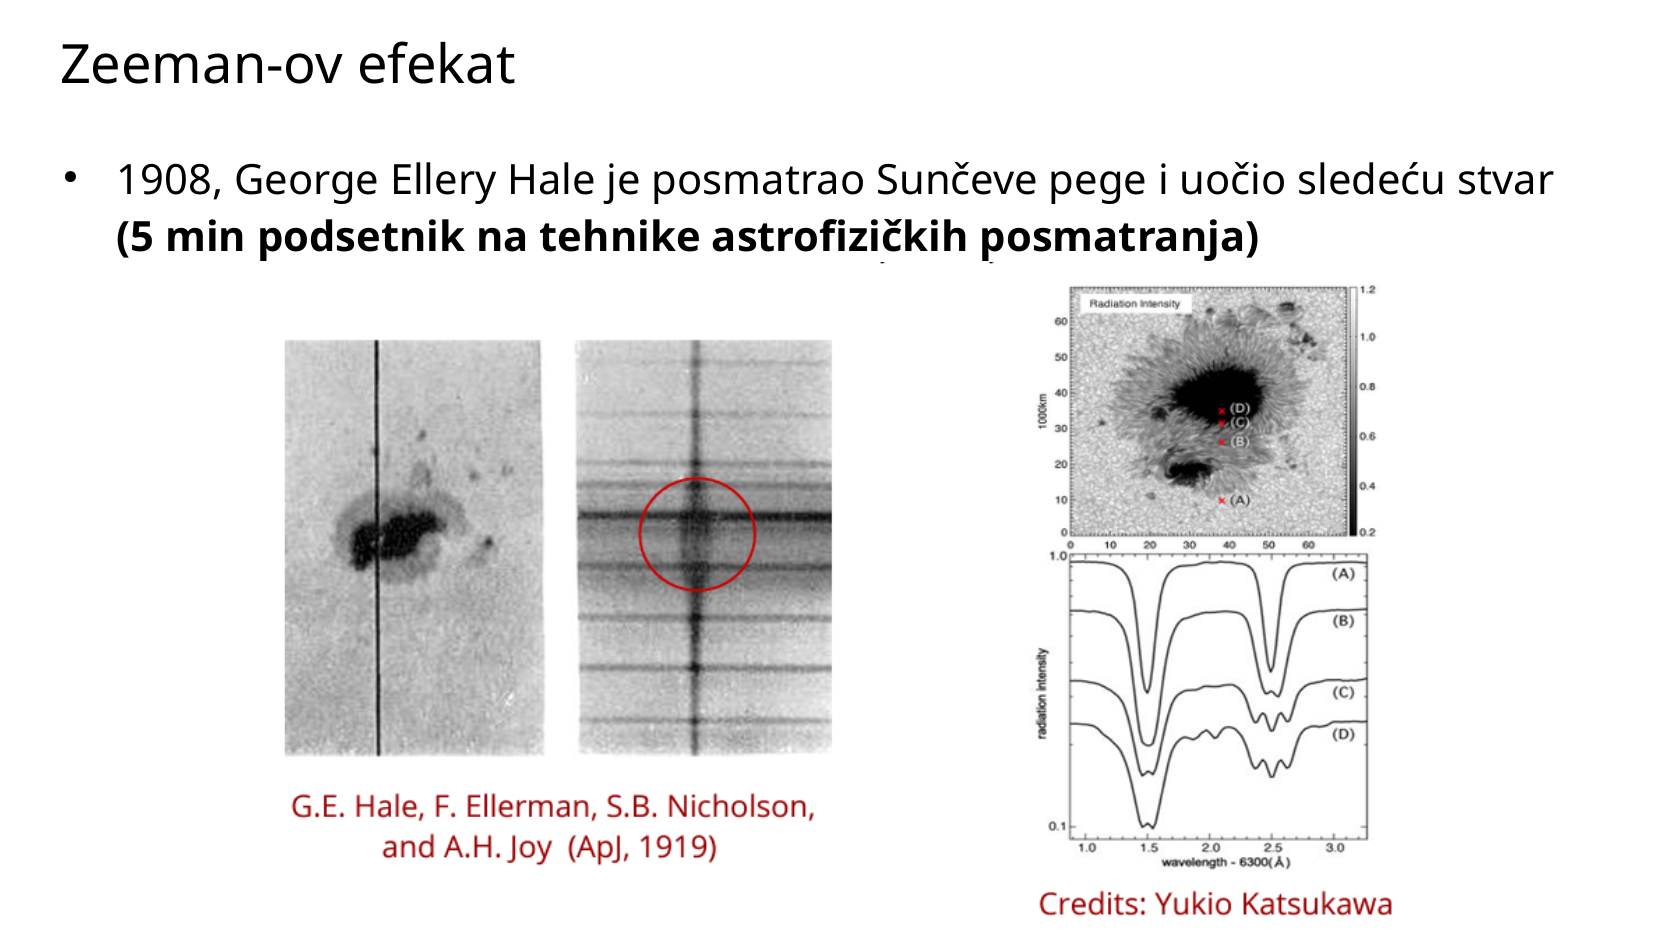

# Zeeman-ov efekat
1908, George Ellery Hale je posmatrao Sunčeve pege i uočio sledeću stvar
(5 min podsetnik na tehnike astrofizičkih posmatranja)